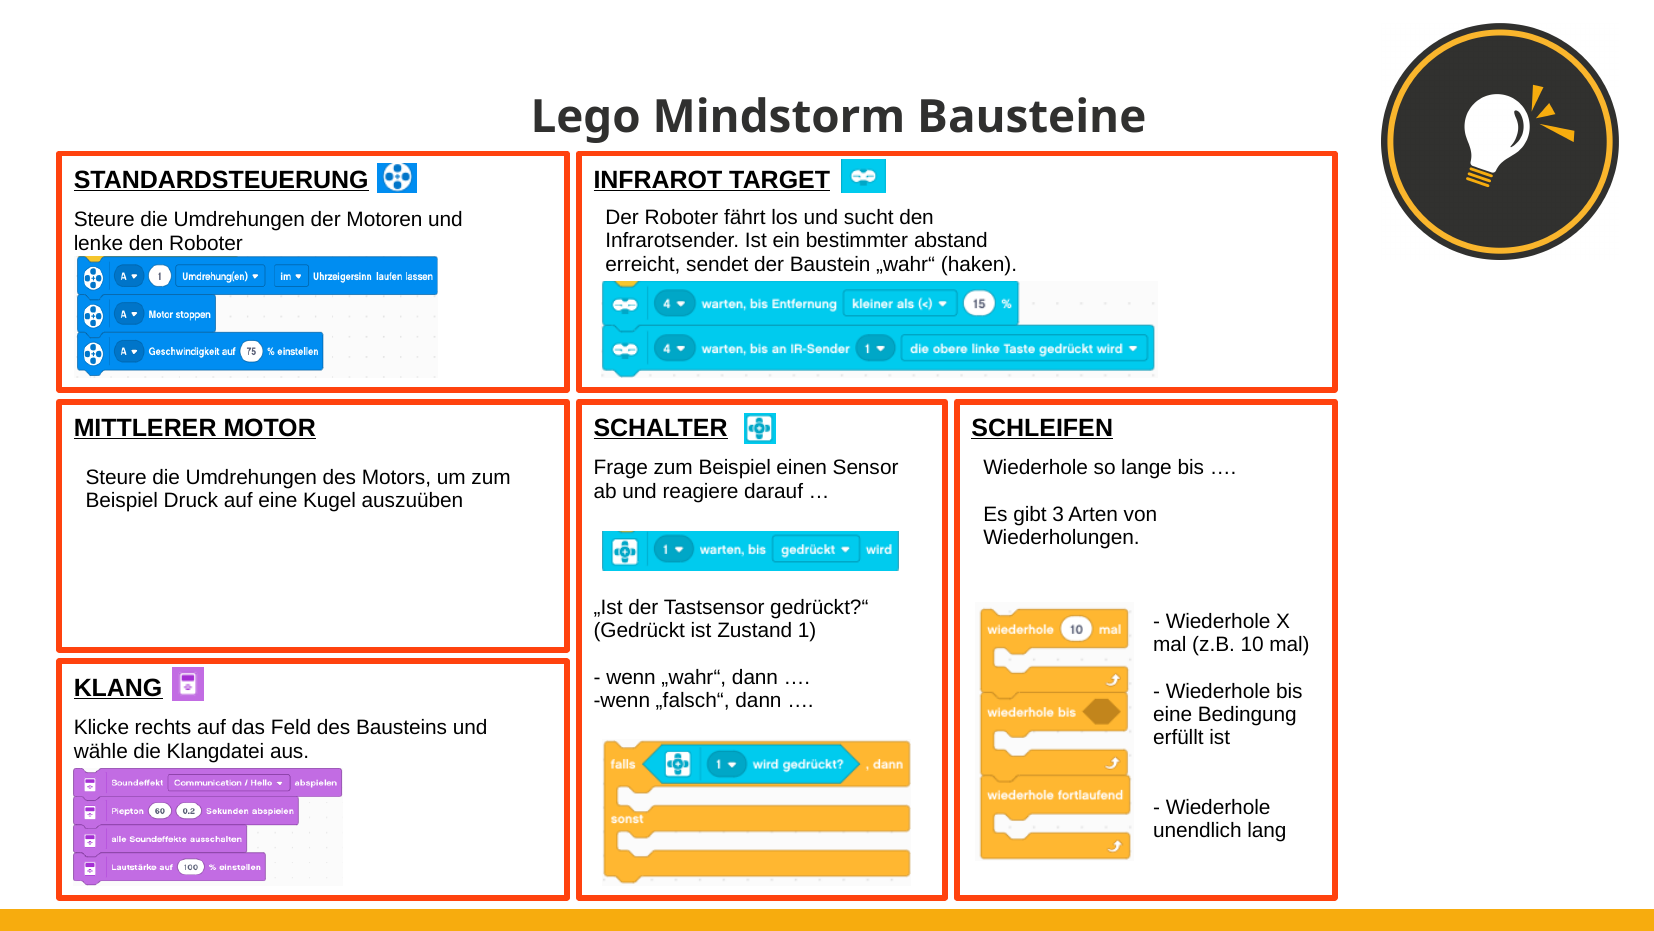

# Lego Mindstorm Bausteine
STANDARDSTEUERUNG
INFRAROT TARGET
Der Roboter fährt los und sucht den Infrarotsender. Ist ein bestimmter abstand erreicht, sendet der Baustein „wahr“ (haken).
Steure die Umdrehungen der Motoren und lenke den Roboter
MITTLERER MOTOR
SCHALTER
SCHLEIFEN
Frage zum Beispiel einen Sensor ab und reagiere darauf …
Wiederhole so lange bis ….
Es gibt 3 Arten von Wiederholungen.
Steure die Umdrehungen des Motors, um zum Beispiel Druck auf eine Kugel auszuüben
„Ist der Tastsensor gedrückt?“
(Gedrückt ist Zustand 1)
- wenn „wahr“, dann ….
-wenn „falsch“, dann ….
- Wiederhole X mal (z.B. 10 mal)
- Wiederhole bis eine Bedingung erfüllt ist
- Wiederhole unendlich lang
KLANG
Klicke rechts auf das Feld des Bausteins und wähle die Klangdatei aus.